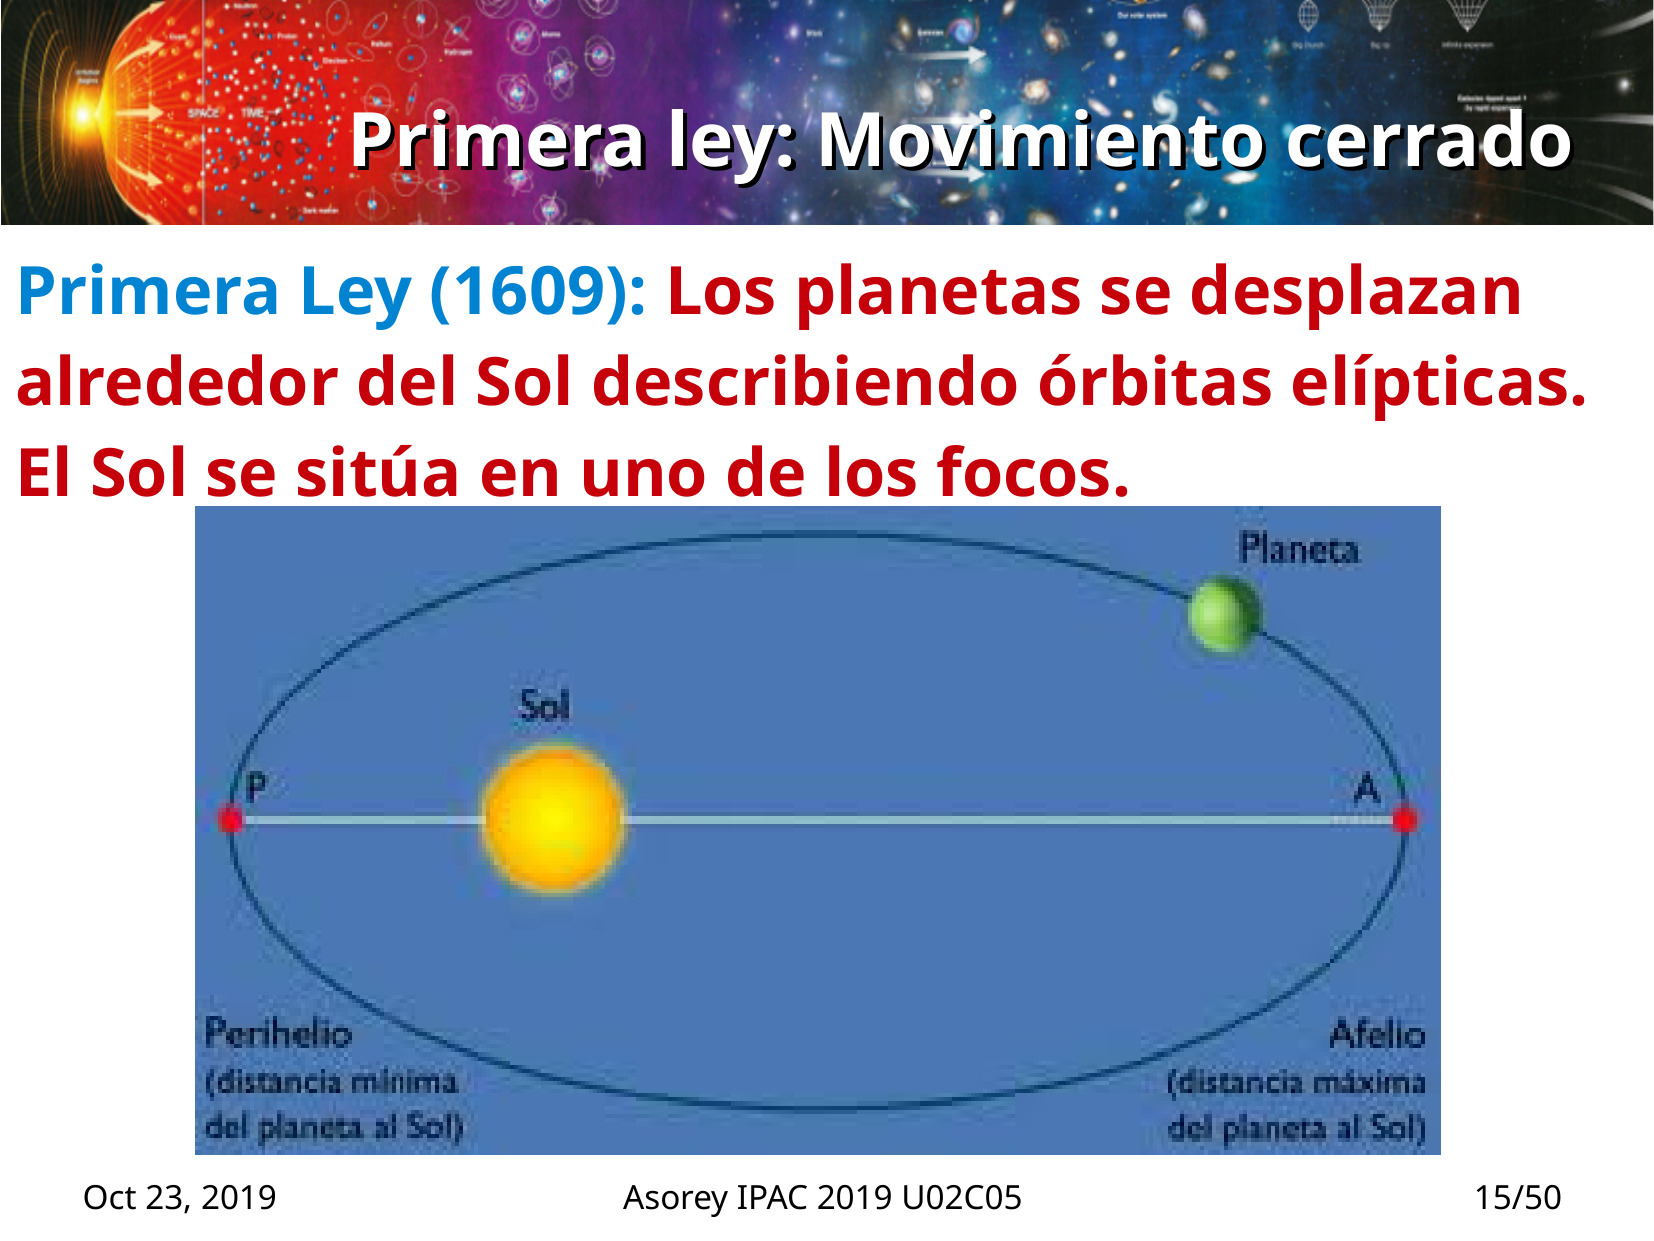

# Primera ley: Movimiento cerrado
Primera Ley (1609): Los planetas se desplazan alrededor del Sol describiendo órbitas elípticas. El Sol se sitúa en uno de los focos.
Oct 23, 2019
Asorey IPAC 2019 U02C05
15